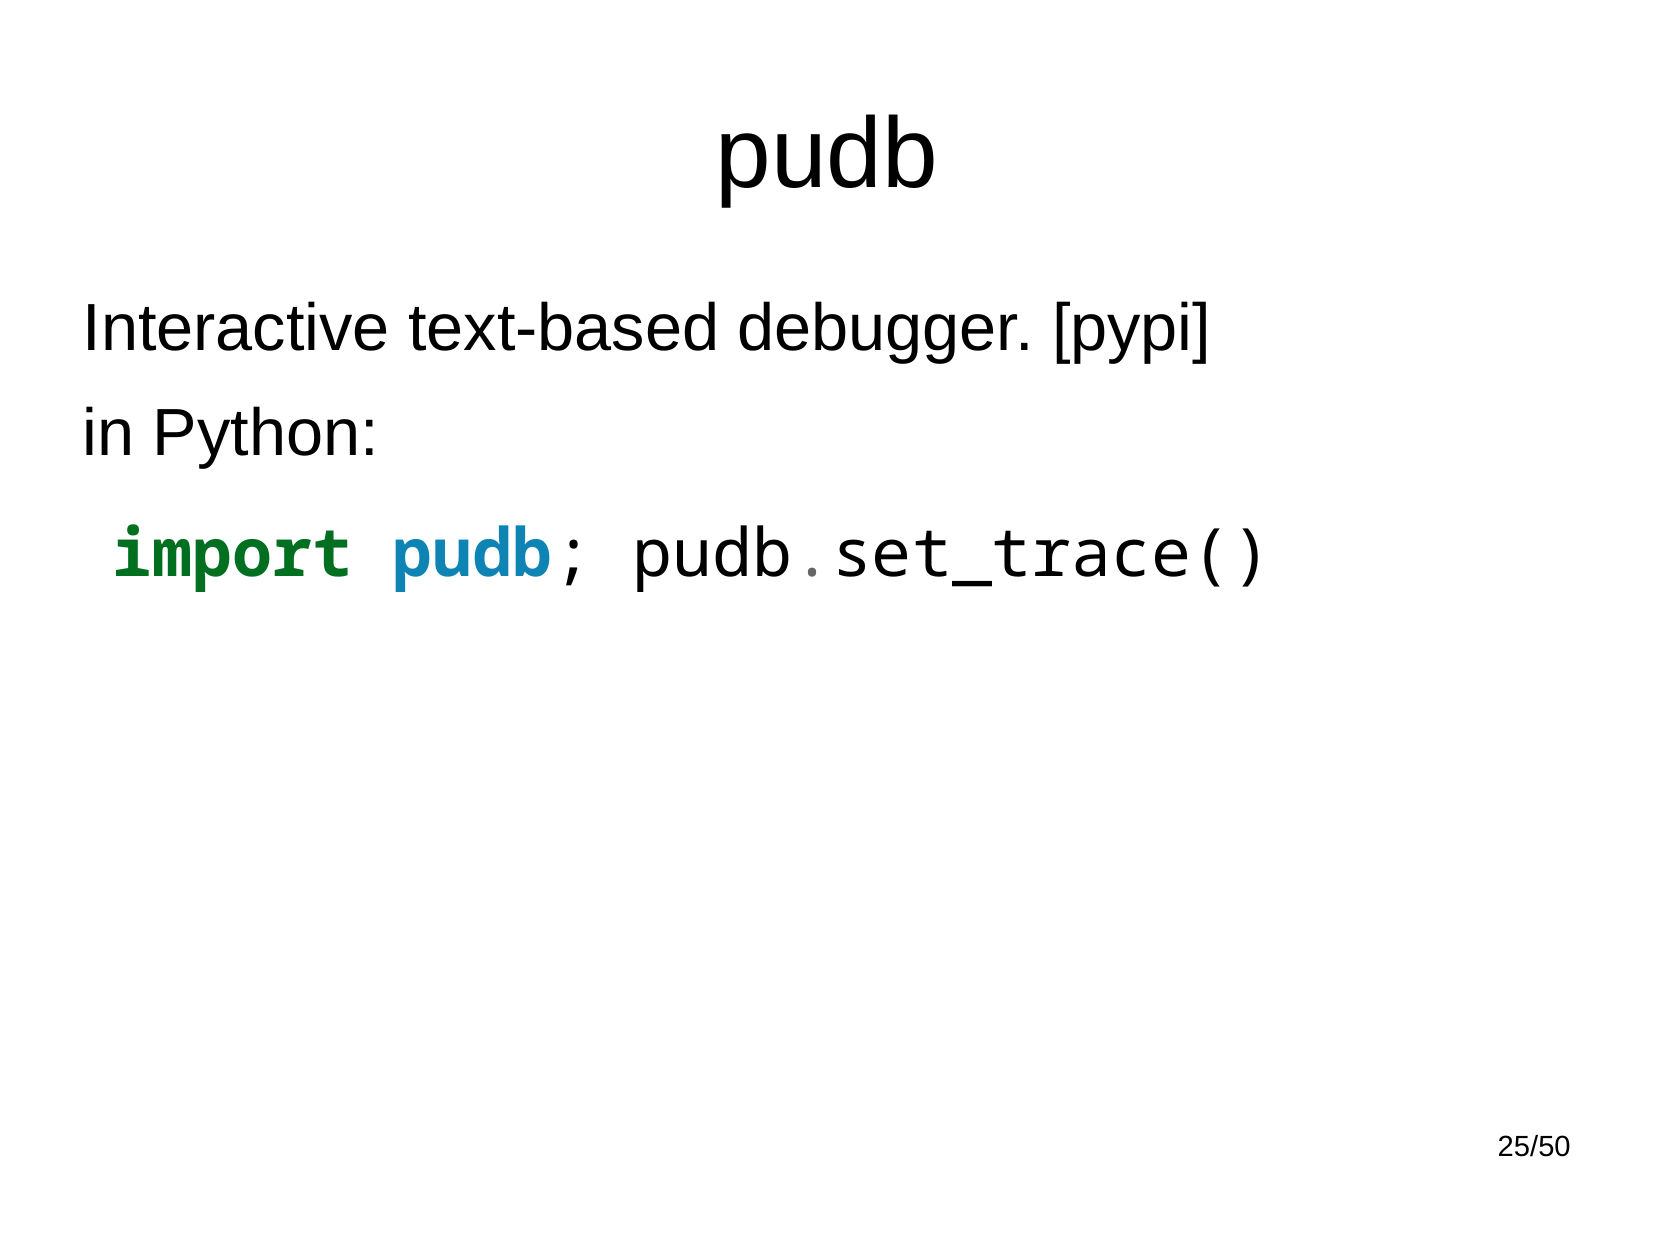

# pudb
Interactive text-based debugger. [pypi]
in Python:
import pudb; pudb.set_trace()
25